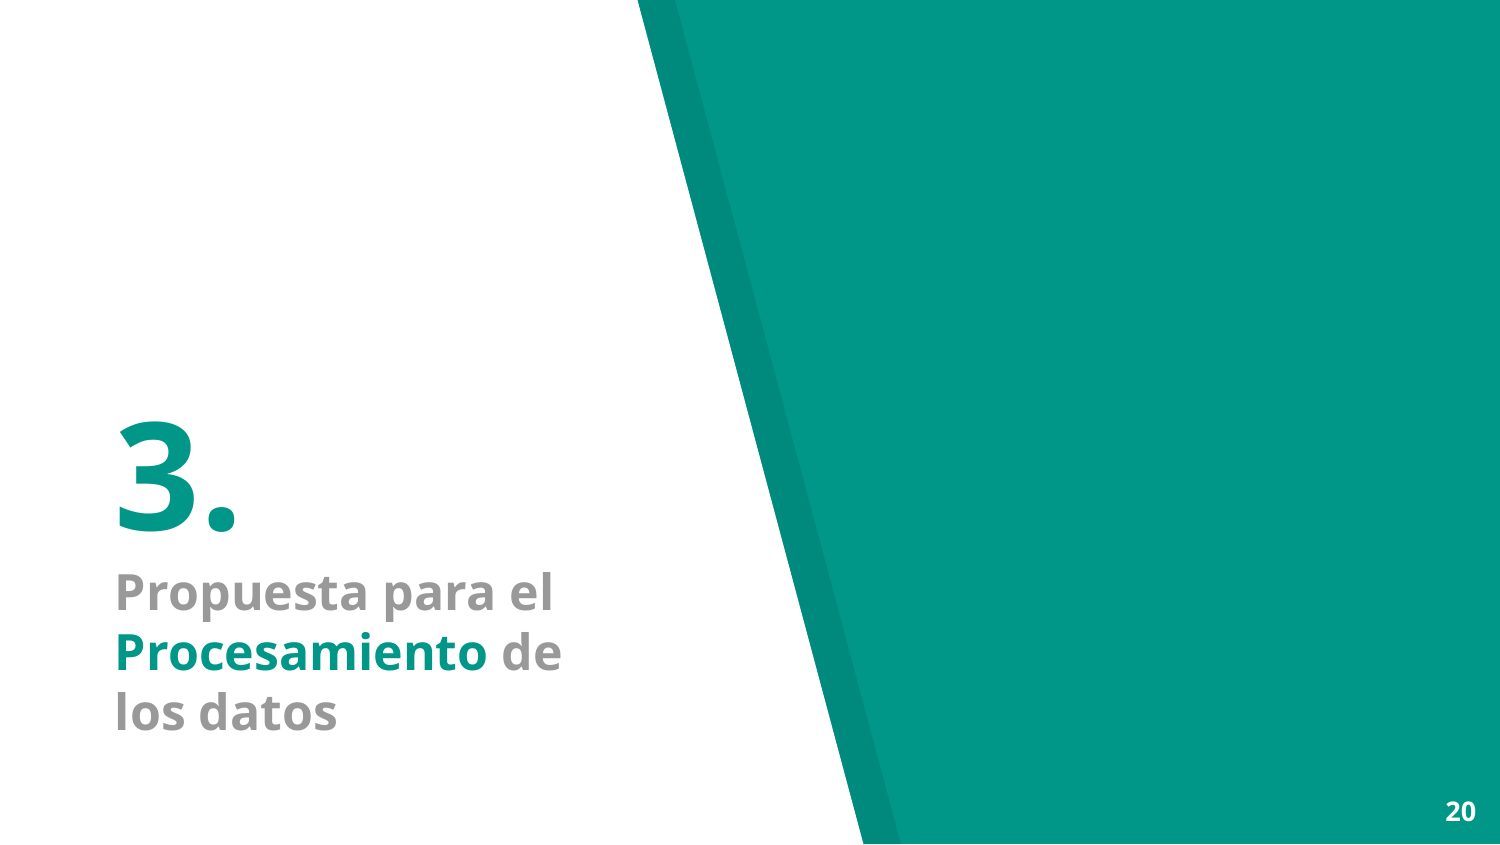

# 3. Propuesta para el Procesamiento de los datos